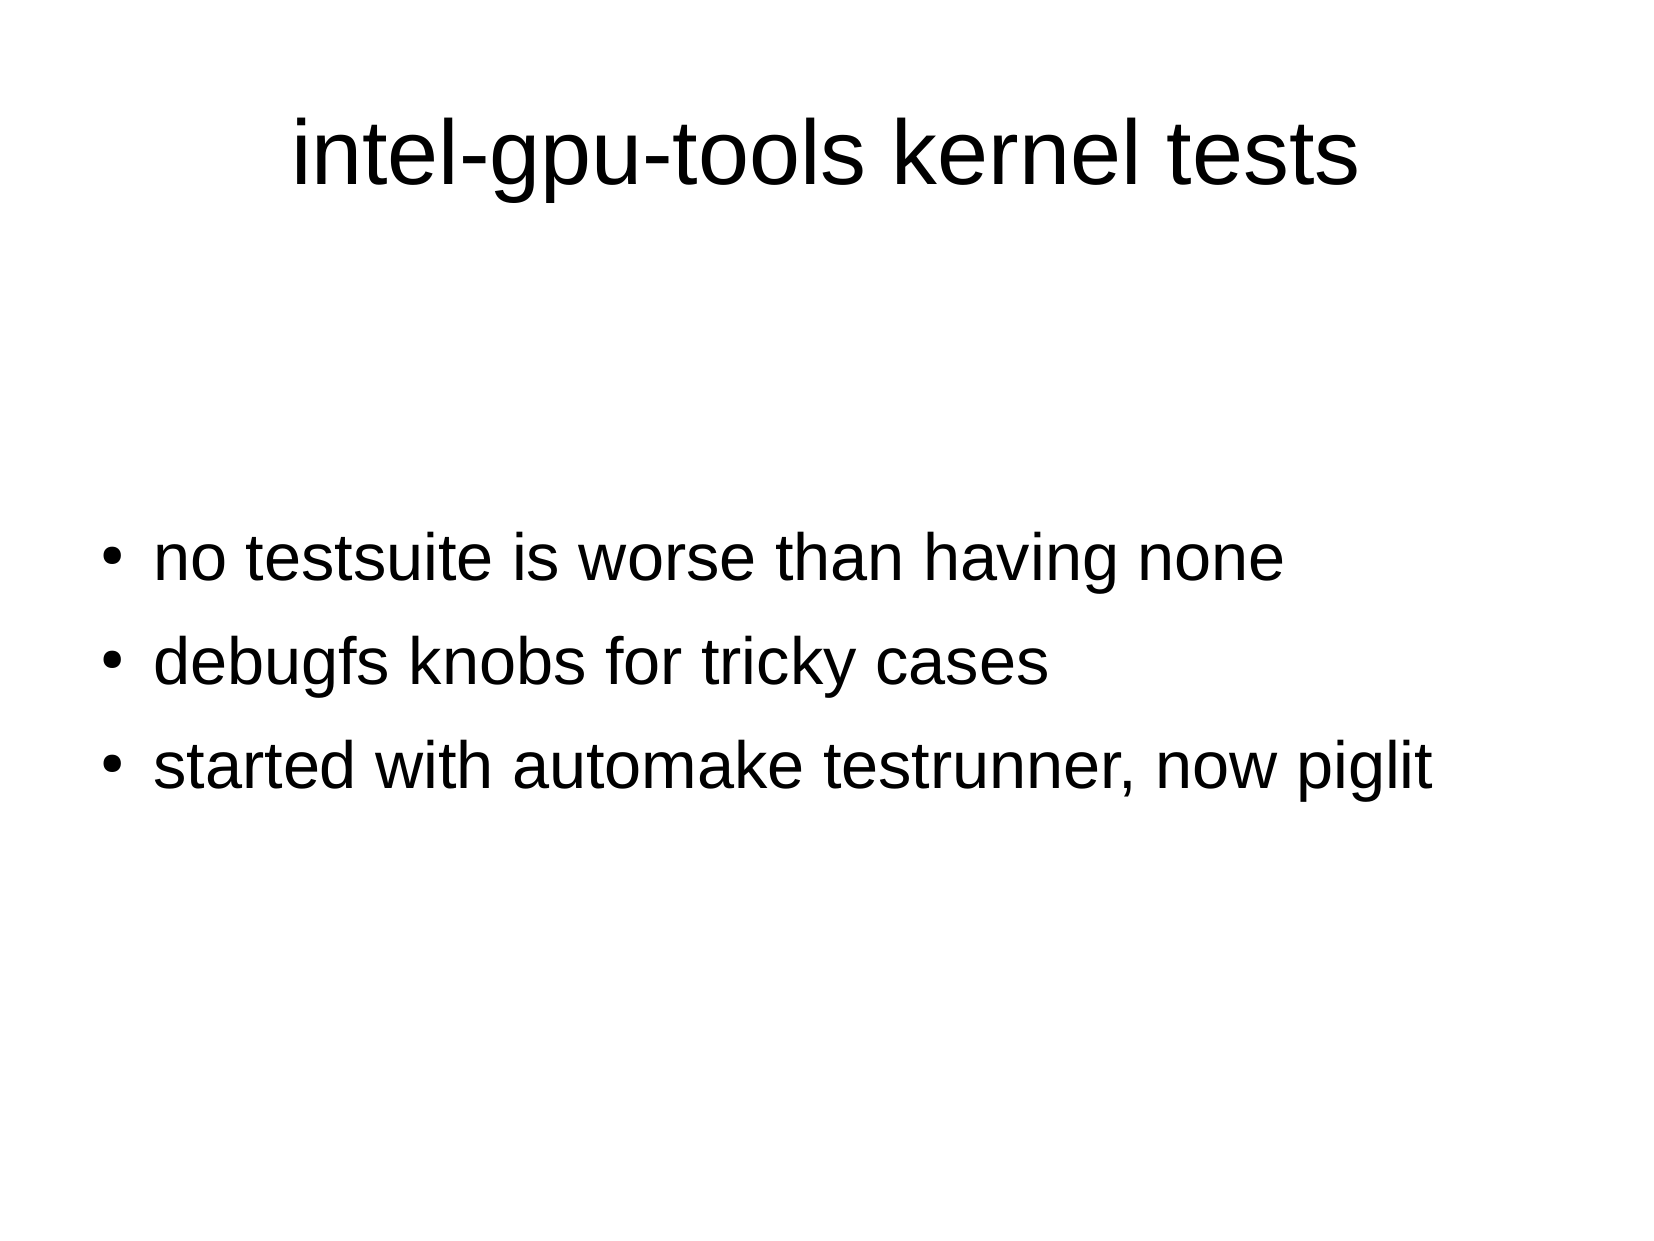

# intel-gpu-tools kernel tests
no testsuite is worse than having none
debugfs knobs for tricky cases
started with automake testrunner, now piglit